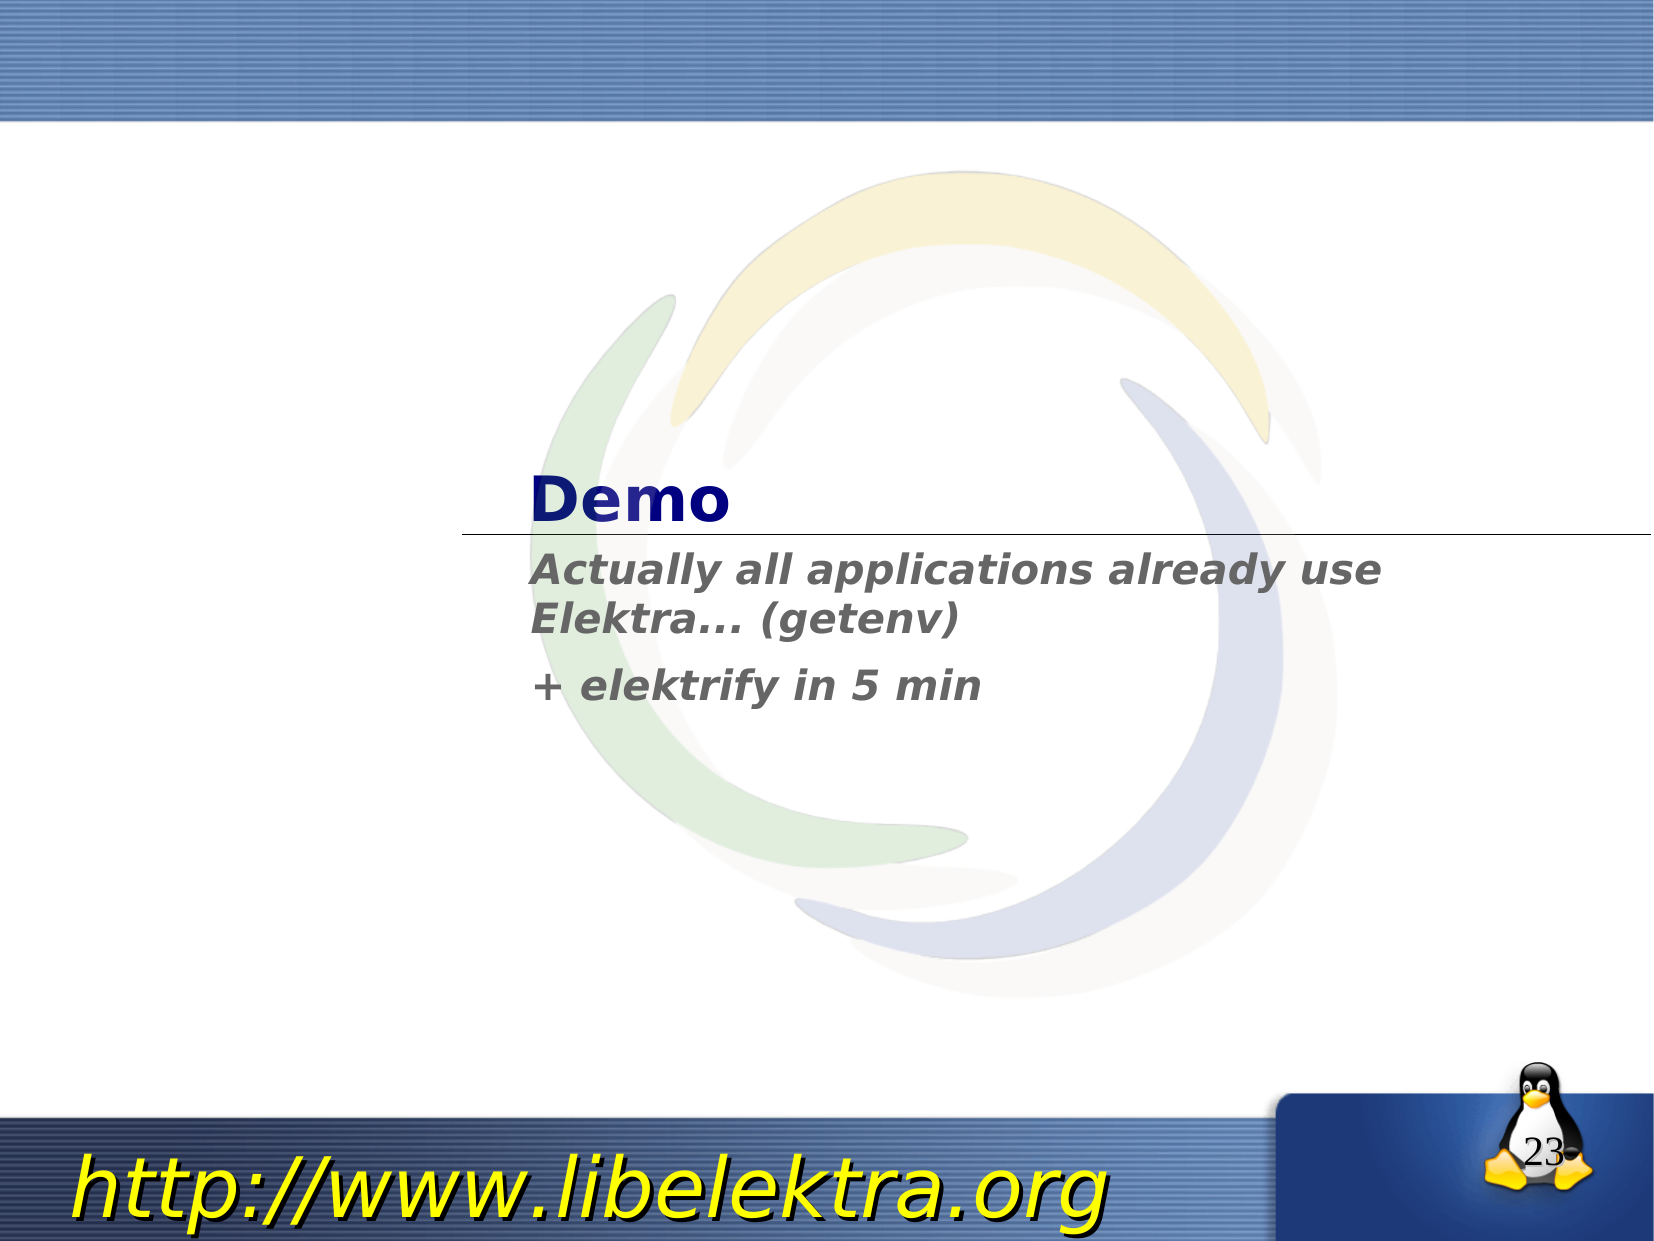

Demo
Actually all applications already use Elektra... (getenv)
+ elektrify in 5 min